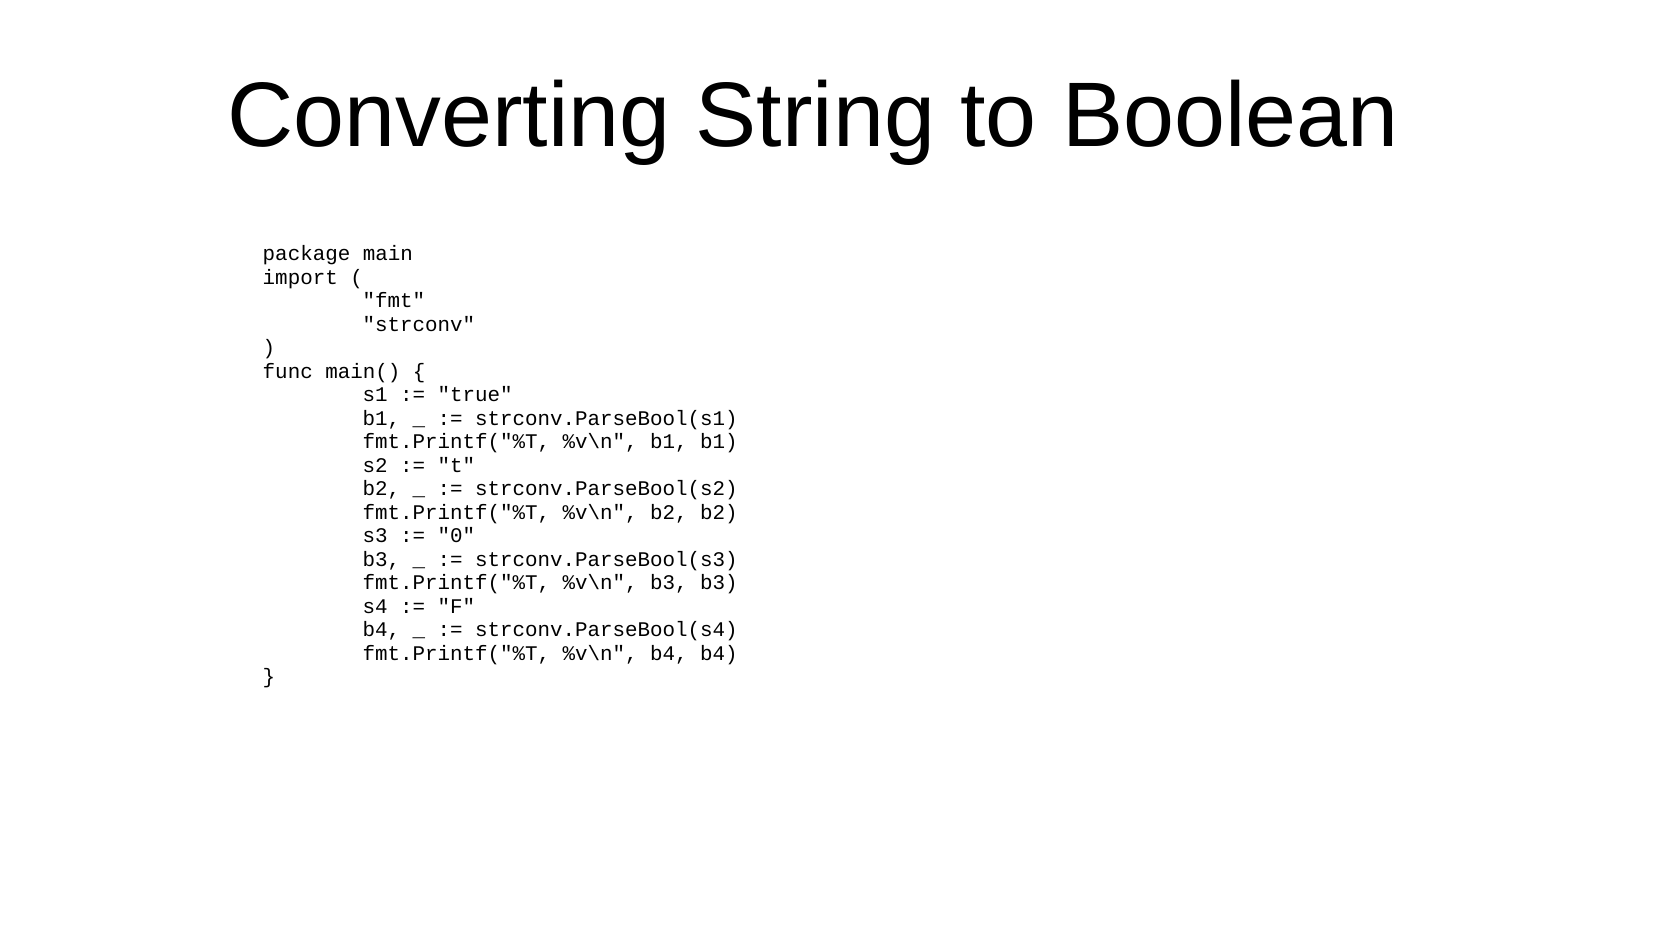

# Converting String to Boolean
package main
import (
 "fmt"
 "strconv"
)
func main() {
 s1 := "true"
 b1, _ := strconv.ParseBool(s1)
 fmt.Printf("%T, %v\n", b1, b1)
 s2 := "t"
 b2, _ := strconv.ParseBool(s2)
 fmt.Printf("%T, %v\n", b2, b2)
 s3 := "0"
 b3, _ := strconv.ParseBool(s3)
 fmt.Printf("%T, %v\n", b3, b3)
 s4 := "F"
 b4, _ := strconv.ParseBool(s4)
 fmt.Printf("%T, %v\n", b4, b4)
}